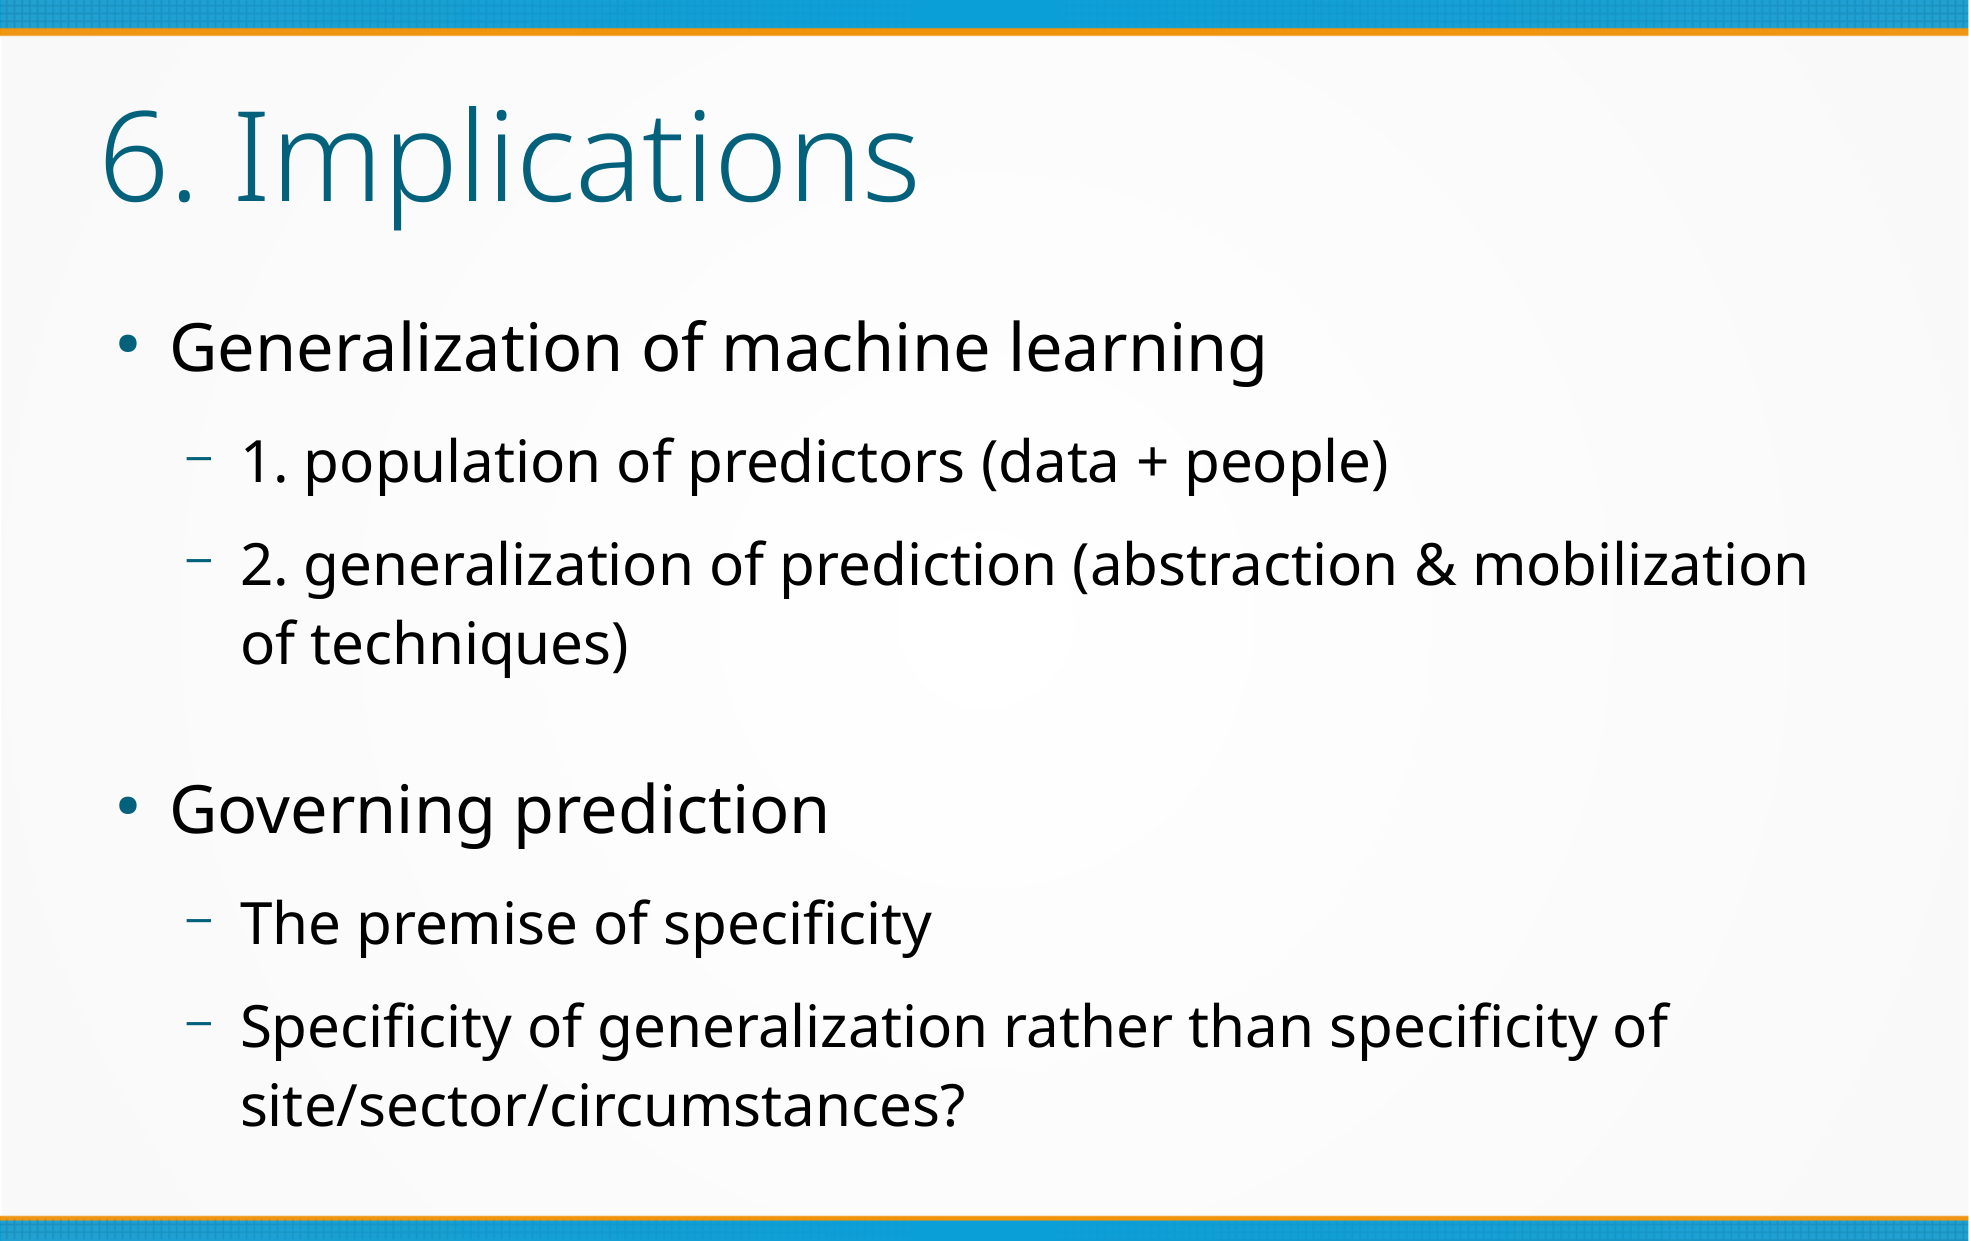

# 6. Implications
Generalization of machine learning
1. population of predictors (data + people)
2. generalization of prediction (abstraction & mobilization of techniques)
Governing prediction
The premise of specificity
Specificity of generalization rather than specificity of site/sector/circumstances?